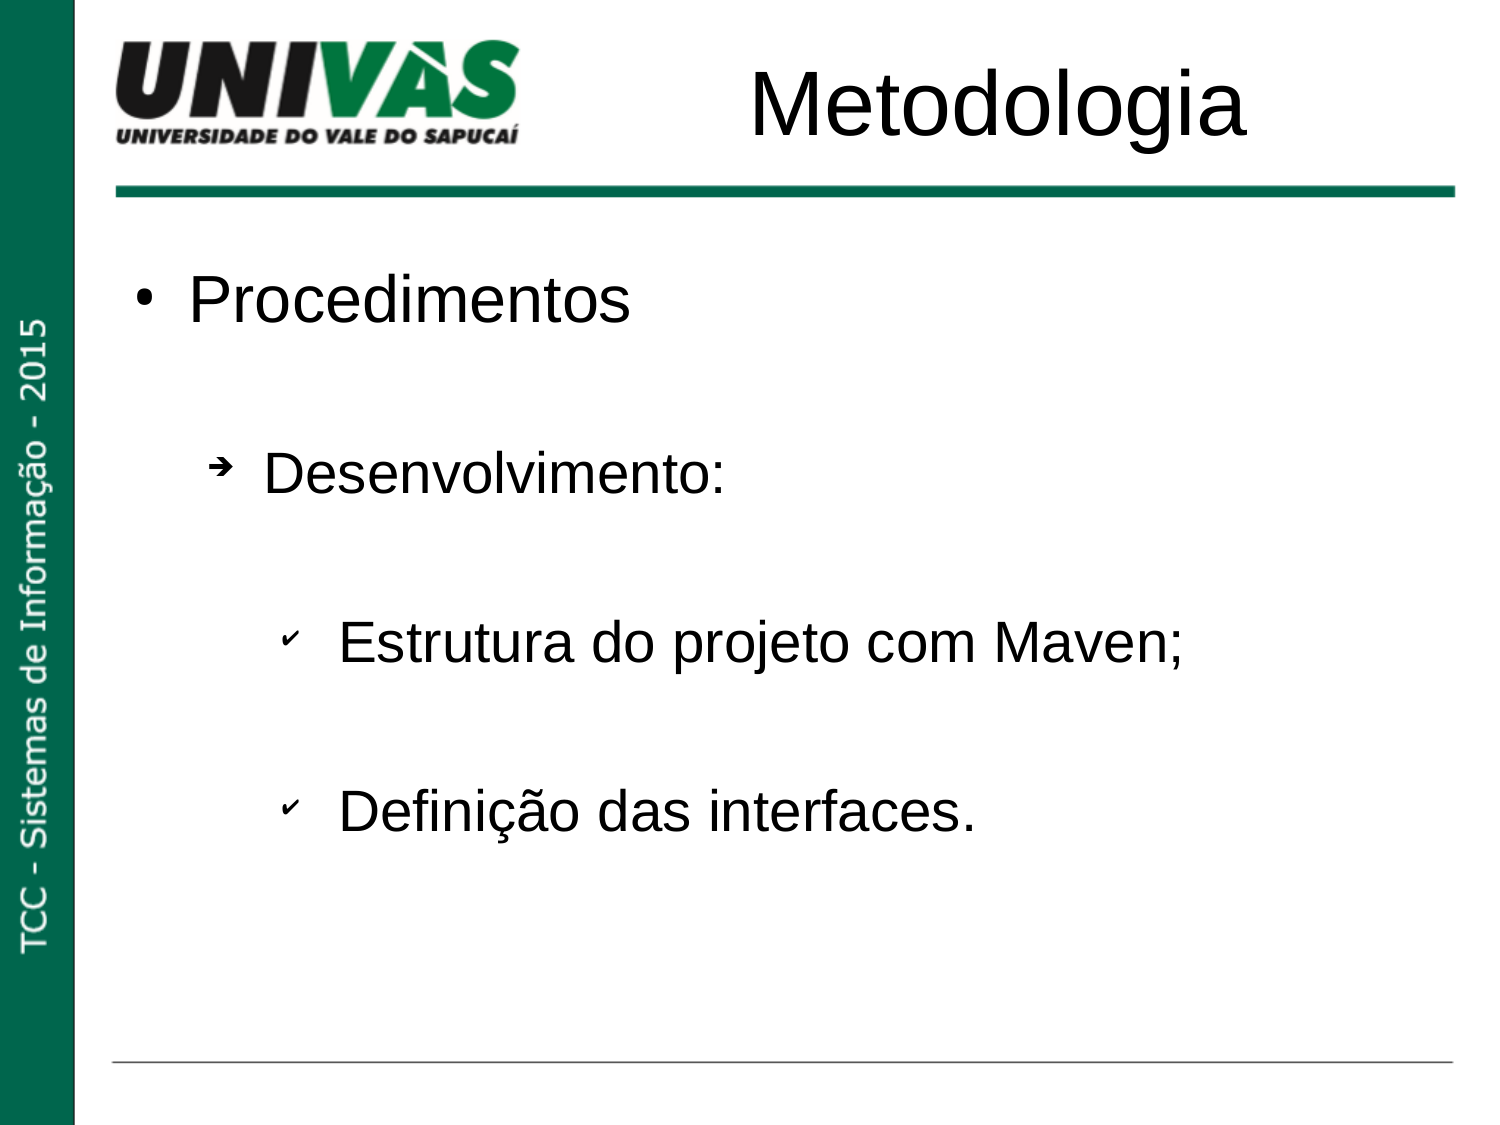

# Metodologia
Procedimentos
Desenvolvimento:
Estrutura do projeto com Maven;
Definição das interfaces.